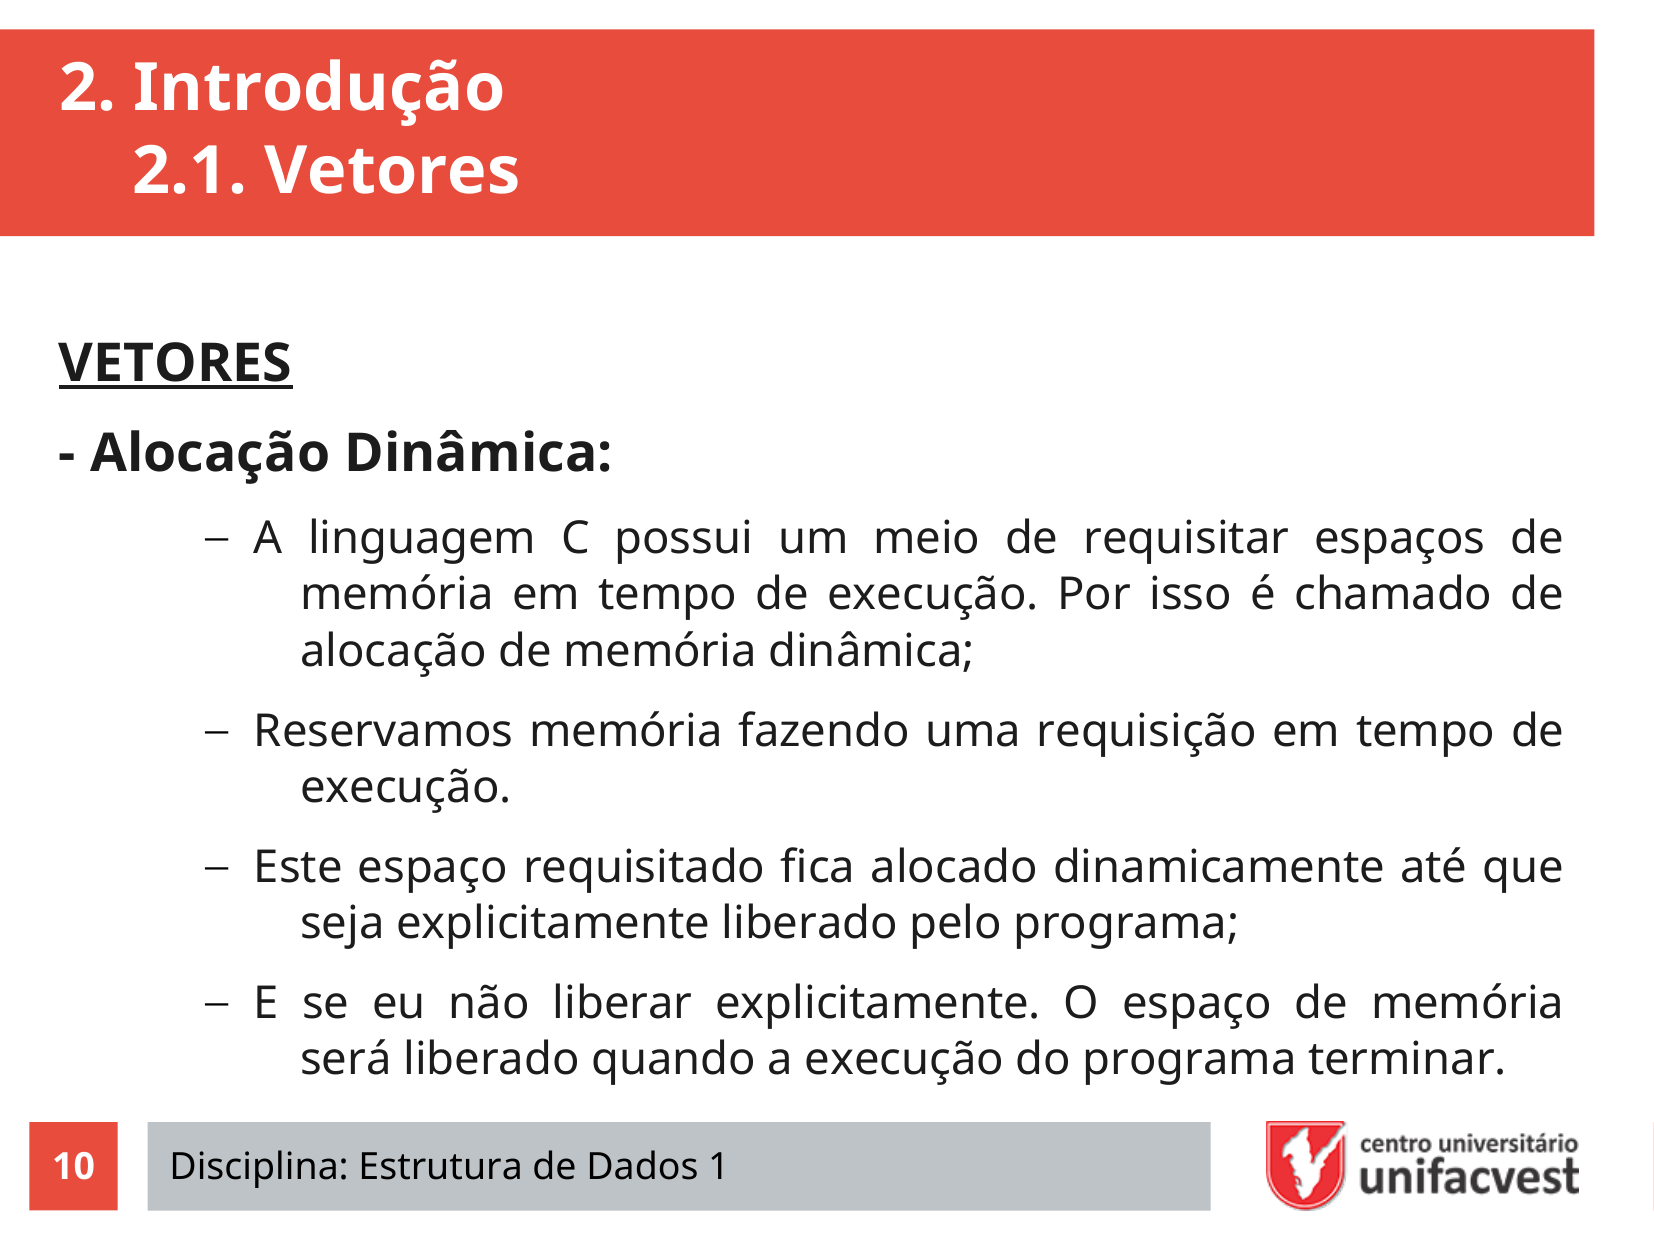

# 2. Introdução 2.1. Vetores
VETORES
- Alocação Dinâmica:
A linguagem C possui um meio de requisitar espaços de memória em tempo de execução. Por isso é chamado de alocação de memória dinâmica;
Reservamos memória fazendo uma requisição em tempo de execução.
Este espaço requisitado fica alocado dinamicamente até que seja explicitamente liberado pelo programa;
E se eu não liberar explicitamente. O espaço de memória será liberado quando a execução do programa terminar.
10
Disciplina: Estrutura de Dados 1